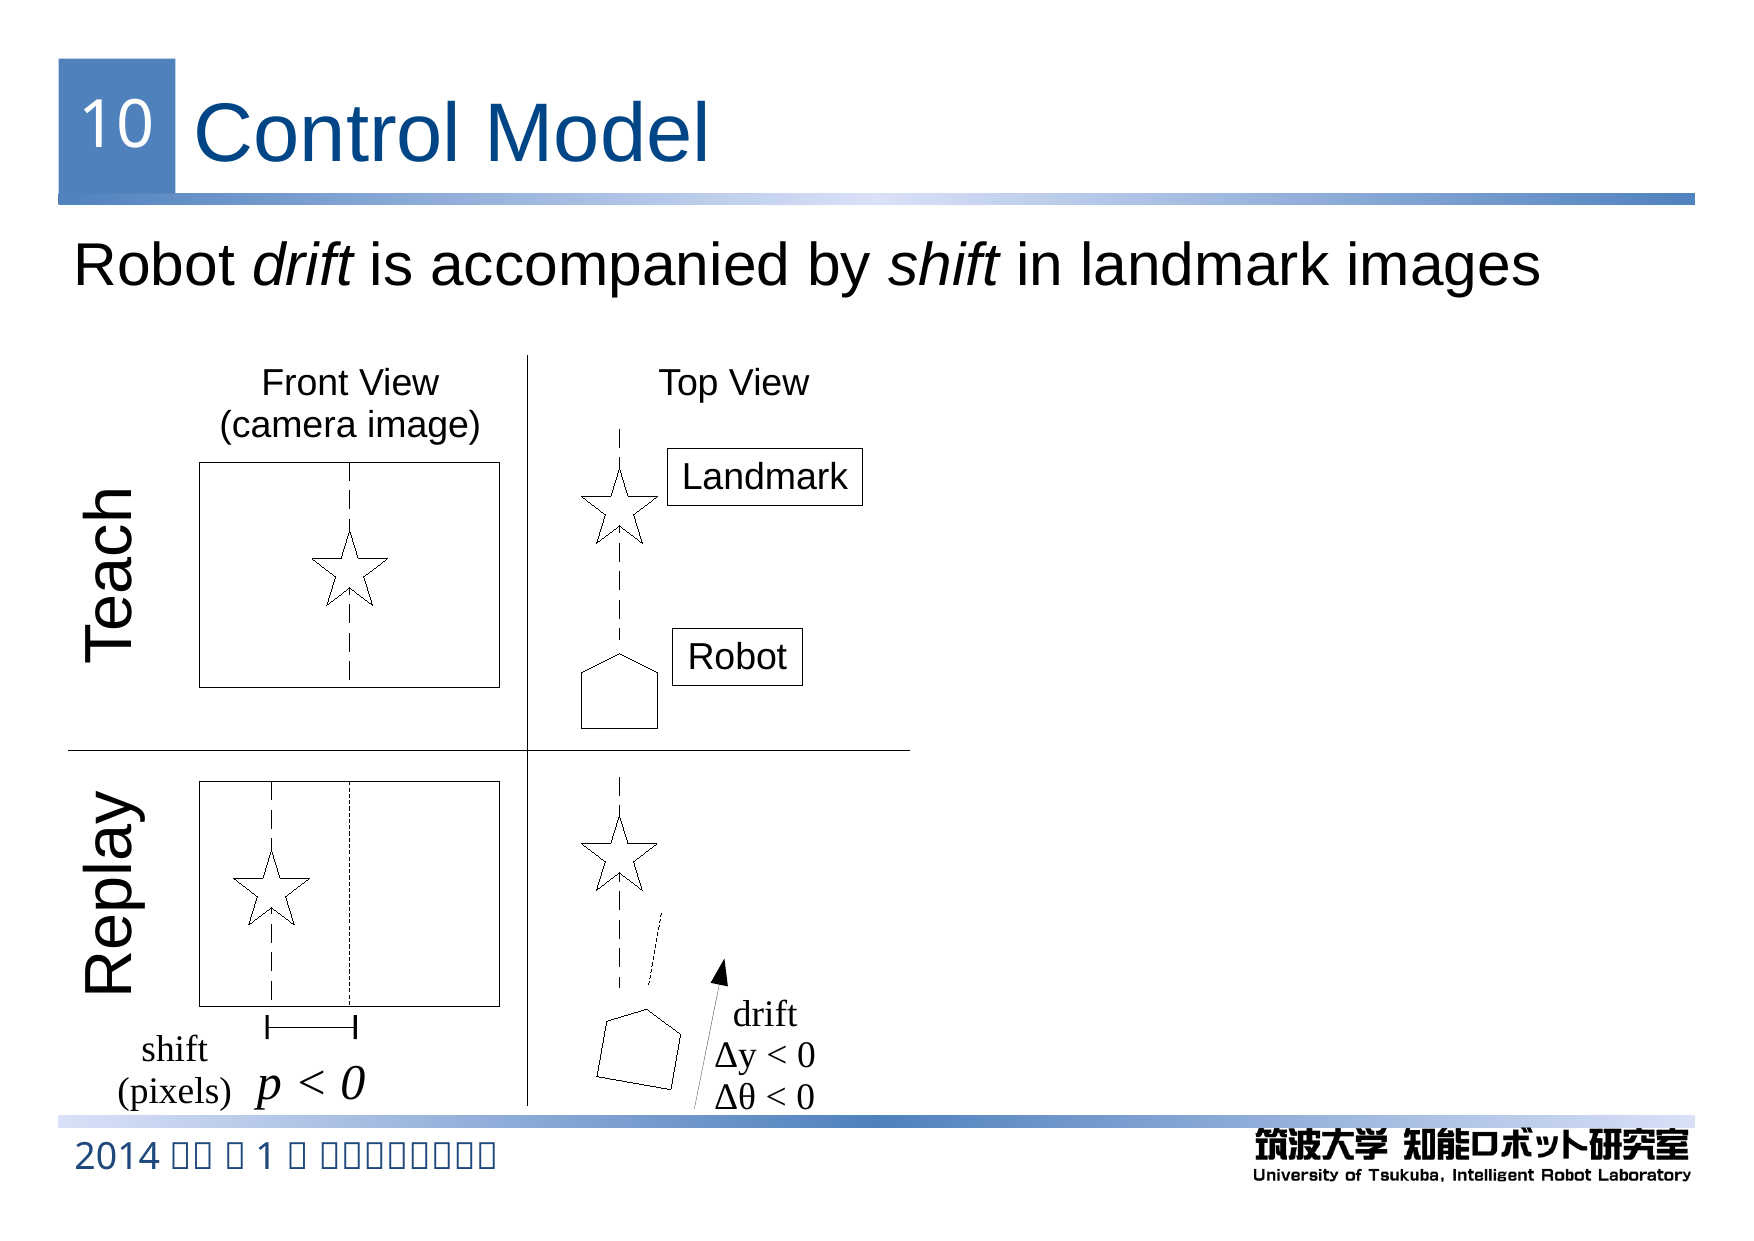

# Control Model
Robot drift is accompanied by shift in landmark images
Front View
(camera image)
Top View
Landmark
Teach
Robot
Replay
drift
Δy < 0
Δθ < 0
shift
(pixels)
p < 0